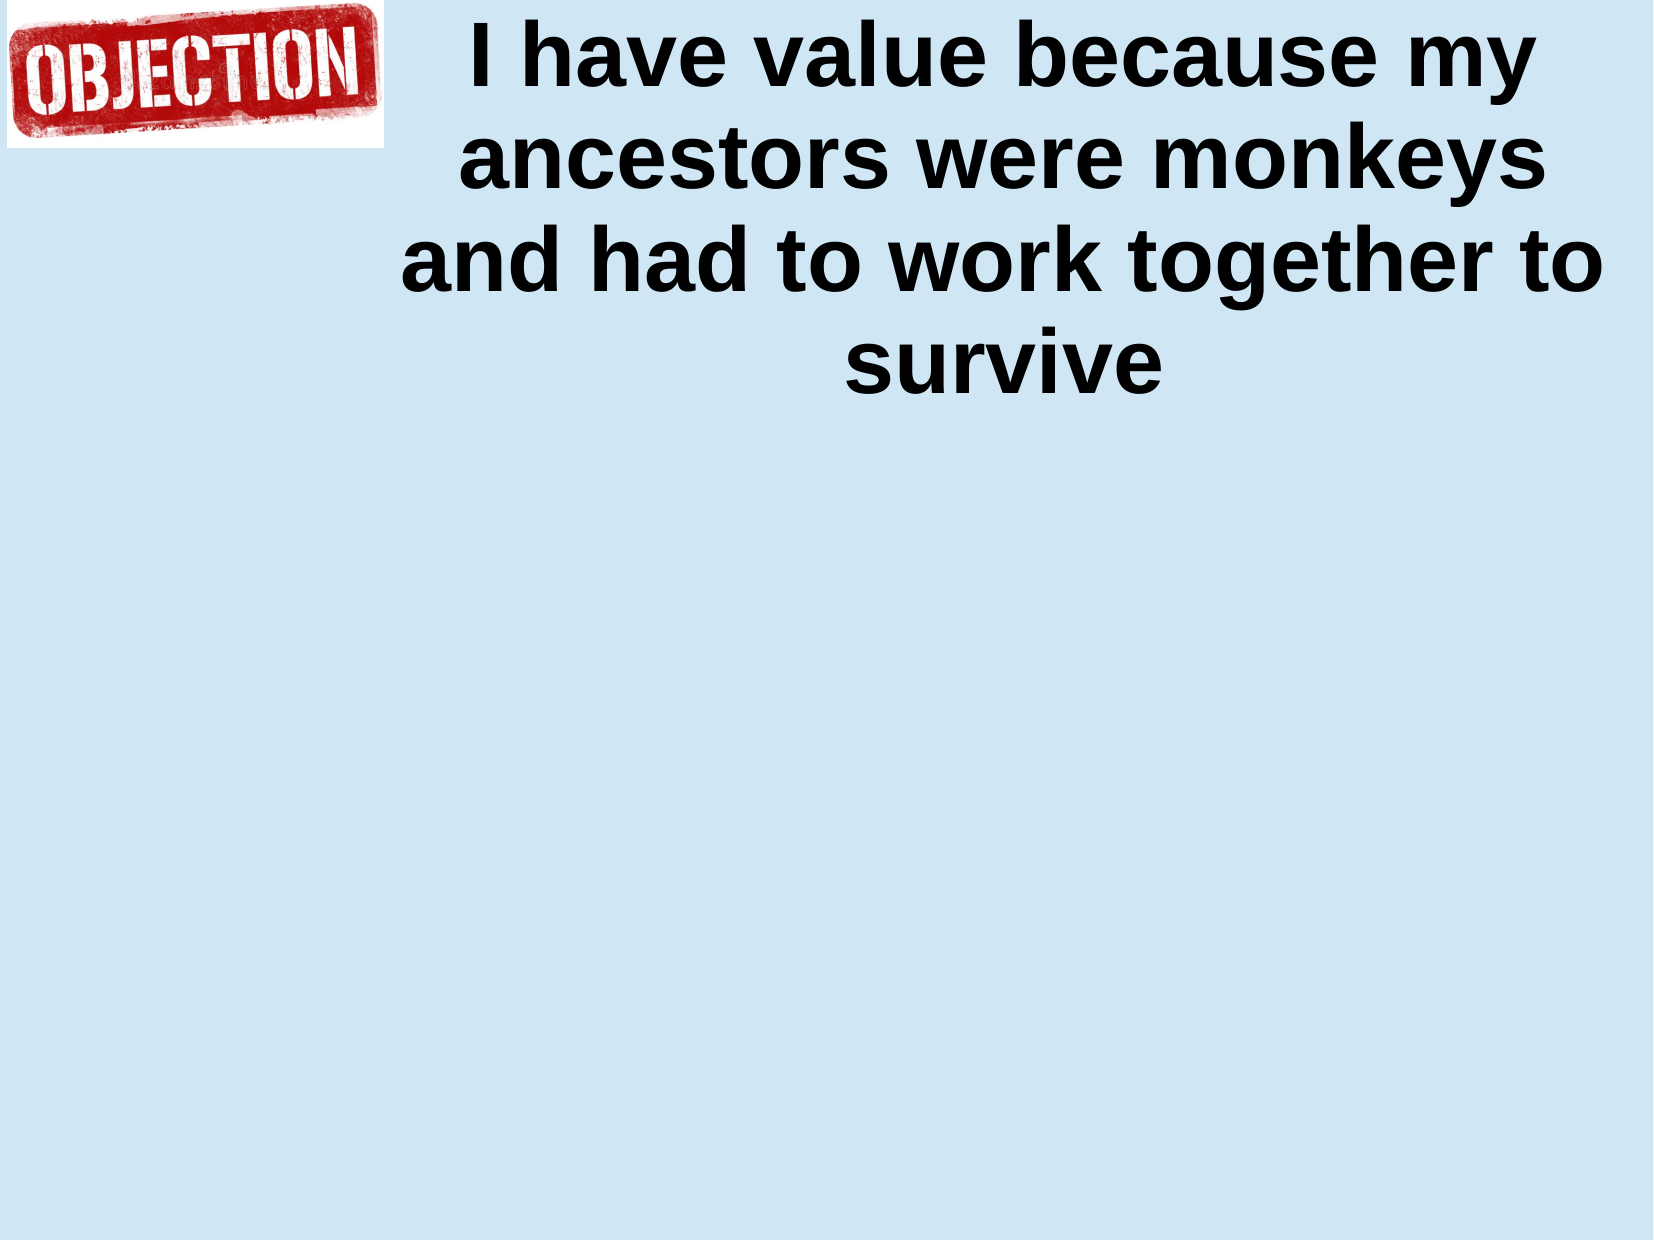

# I have value because my ancestors were monkeys and had to work together to survive